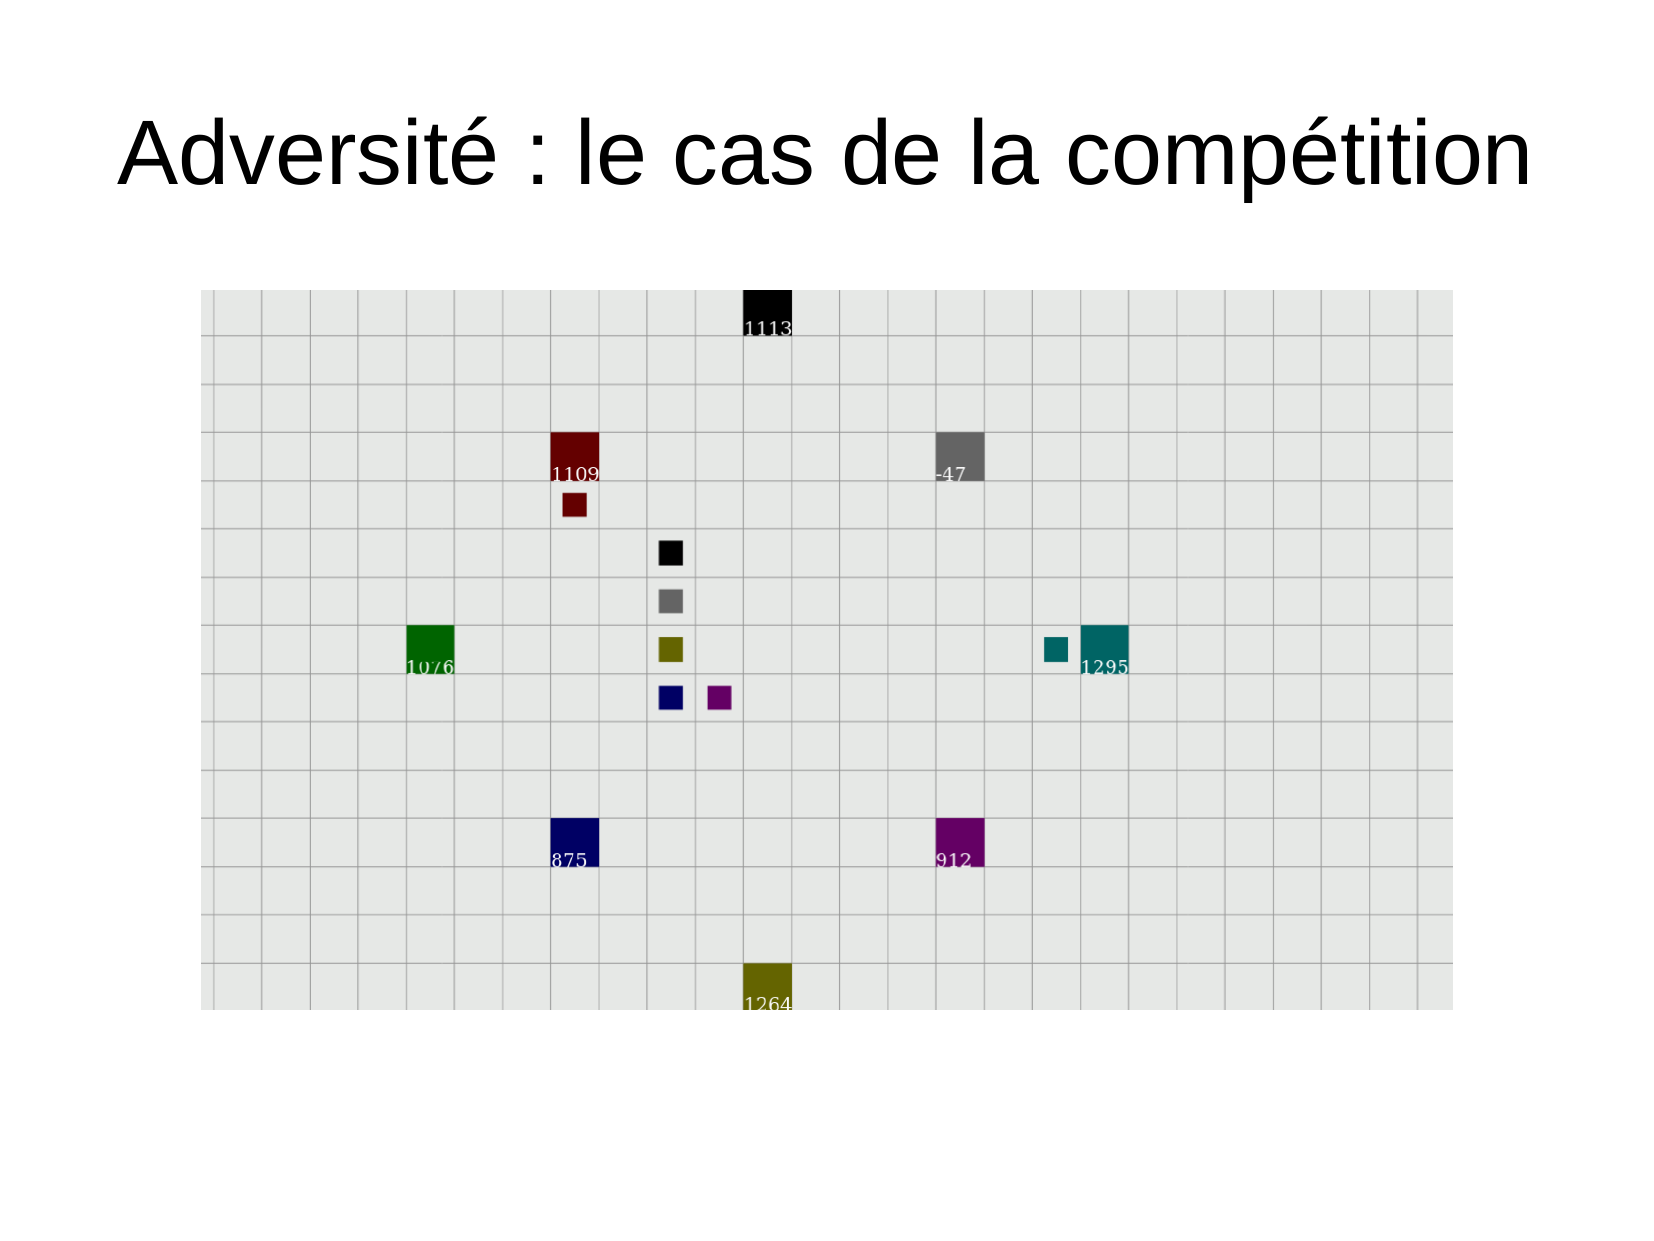

# Adversité : le cas de la compétition